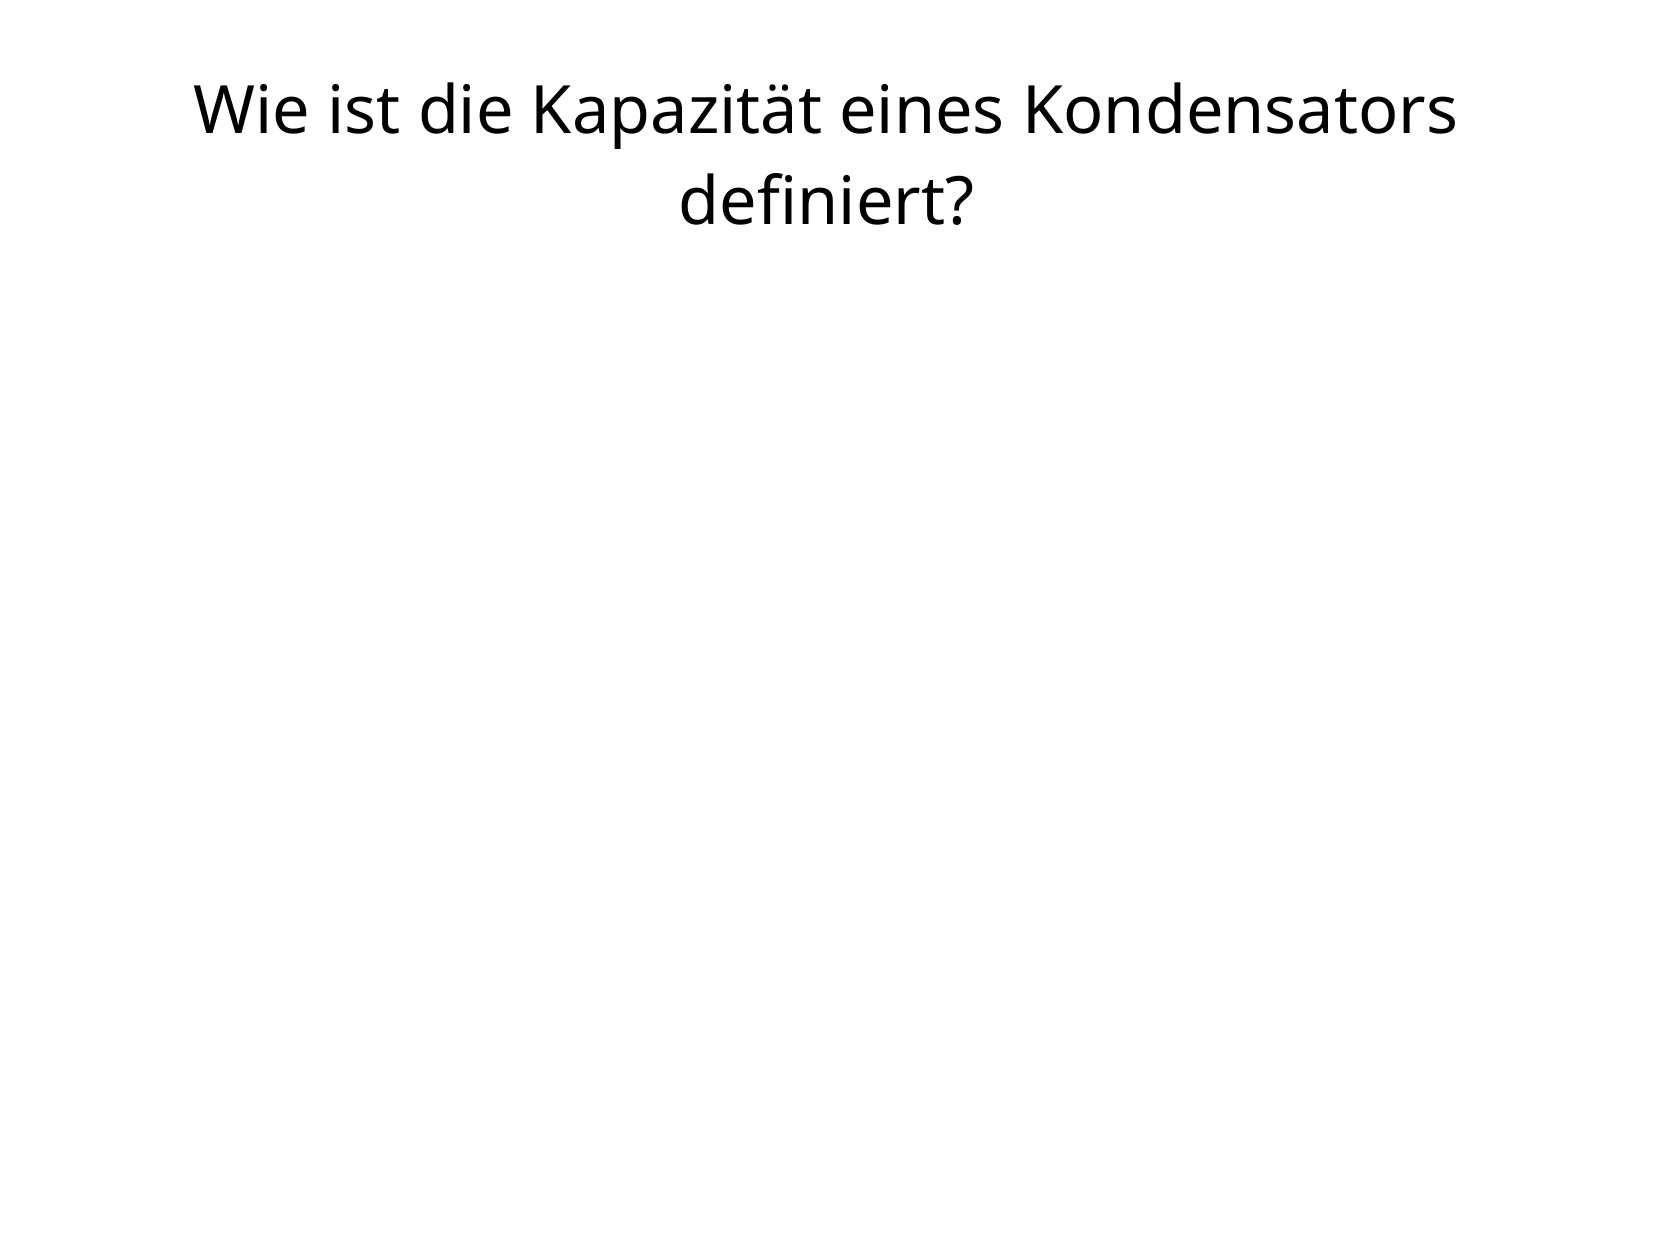

# Wie ist die Kapazität eines Kondensators definiert?